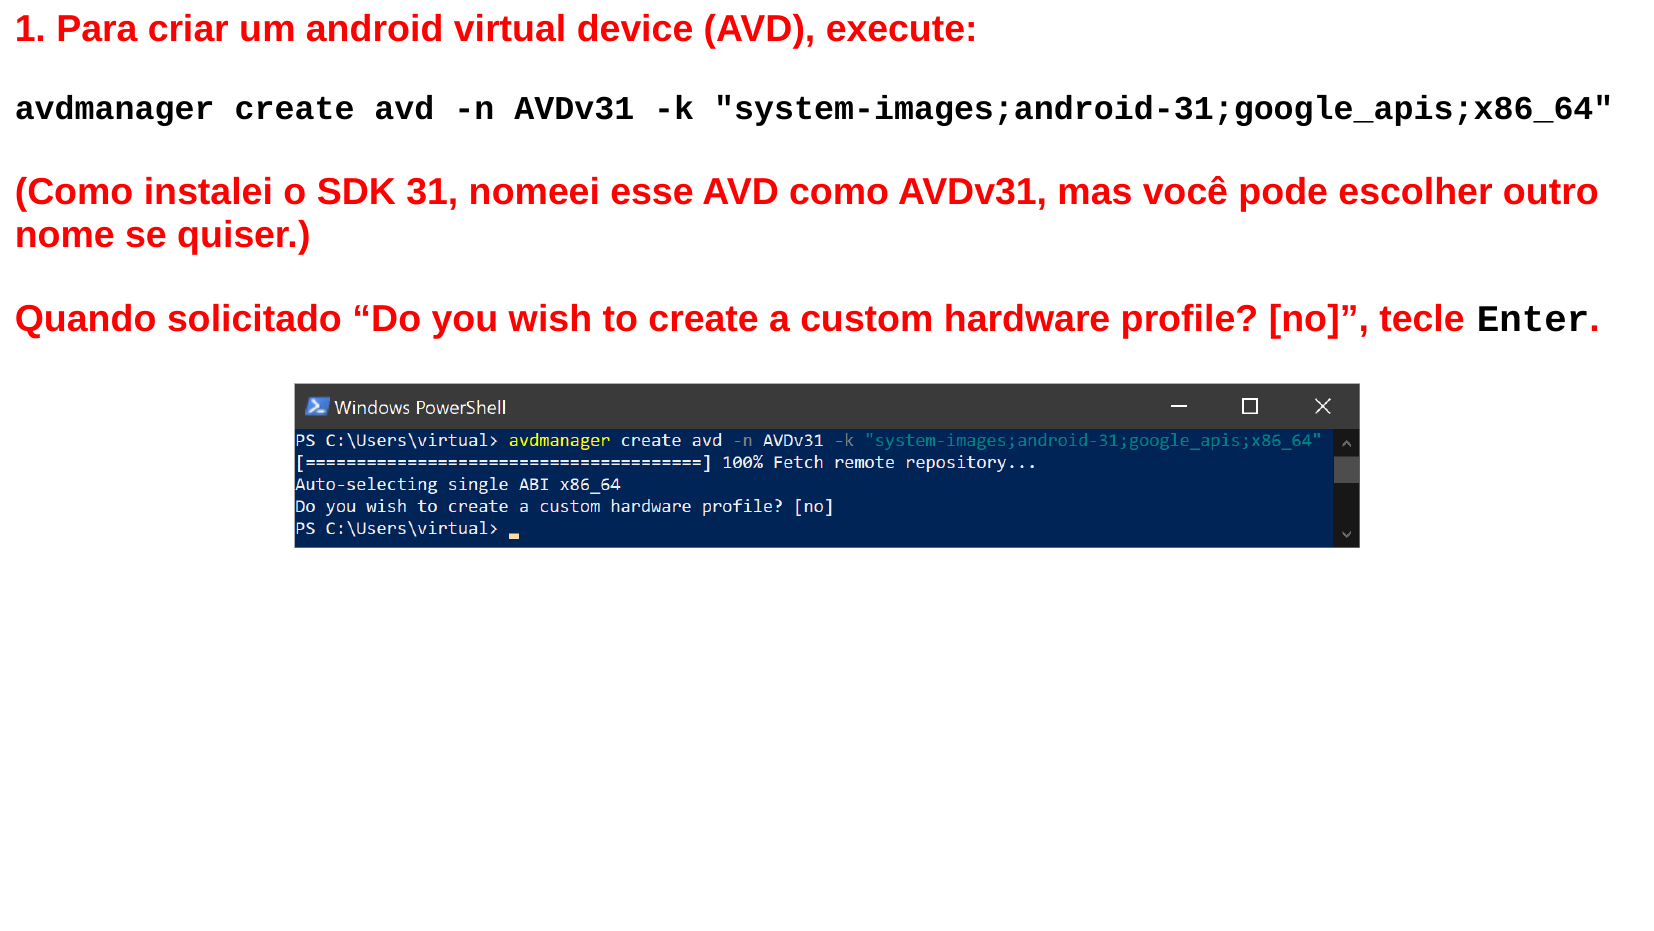

1. Para criar um android virtual device (AVD), execute:
avdmanager create avd -n AVDv31 -k "system-images;android-31;google_apis;x86_64"
(Como instalei o SDK 31, nomeei esse AVD como AVDv31, mas você pode escolher outro nome se quiser.)
Quando solicitado “Do you wish to create a custom hardware profile? [no]”, tecle Enter.